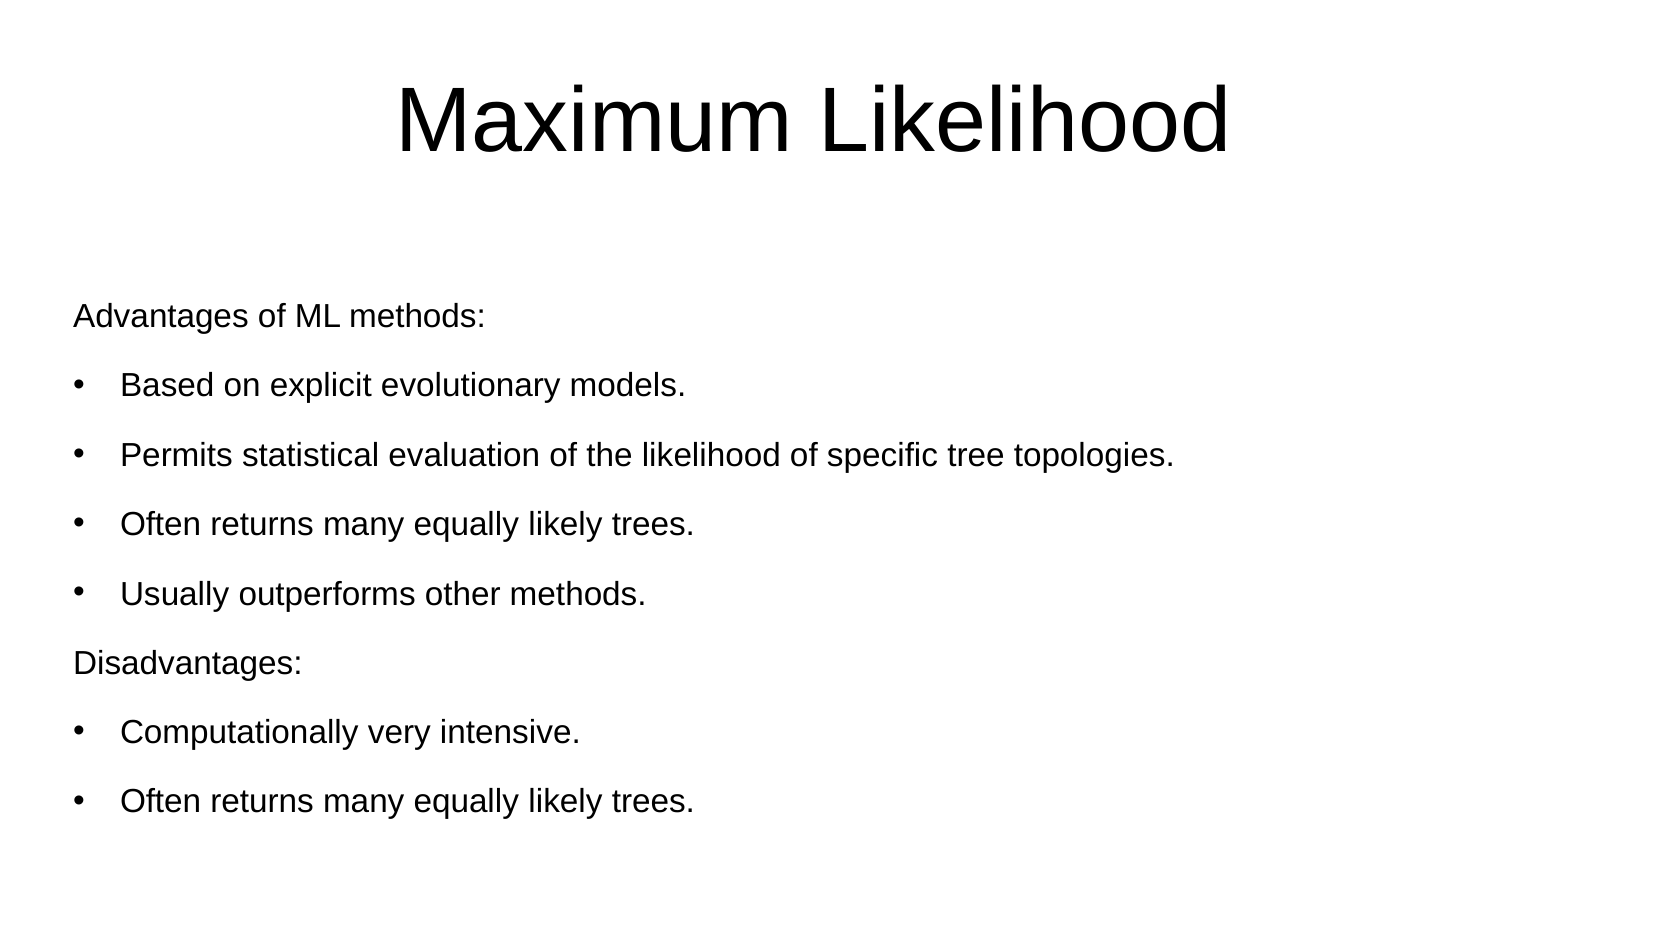

# Maximum Likelihood
Advantages of ML methods:
Based on explicit evolutionary models.
Permits statistical evaluation of the likelihood of specific tree topologies.
Often returns many equally likely trees.
Usually outperforms other methods.
Disadvantages:
Computationally very intensive.
Often returns many equally likely trees.